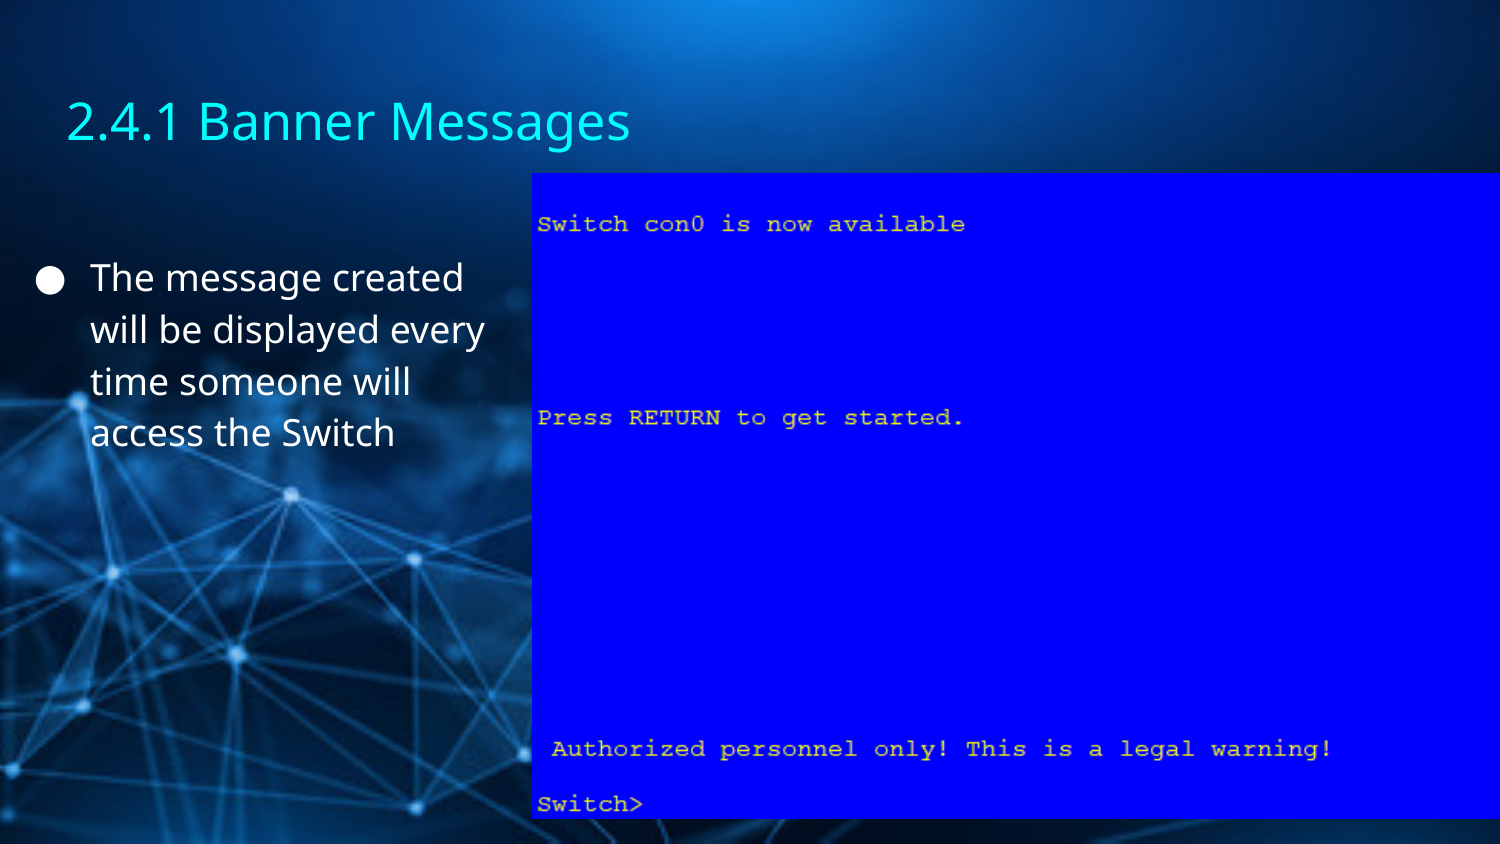

2.4.1 Banner Messages
The message created will be displayed every time someone will access the Switch